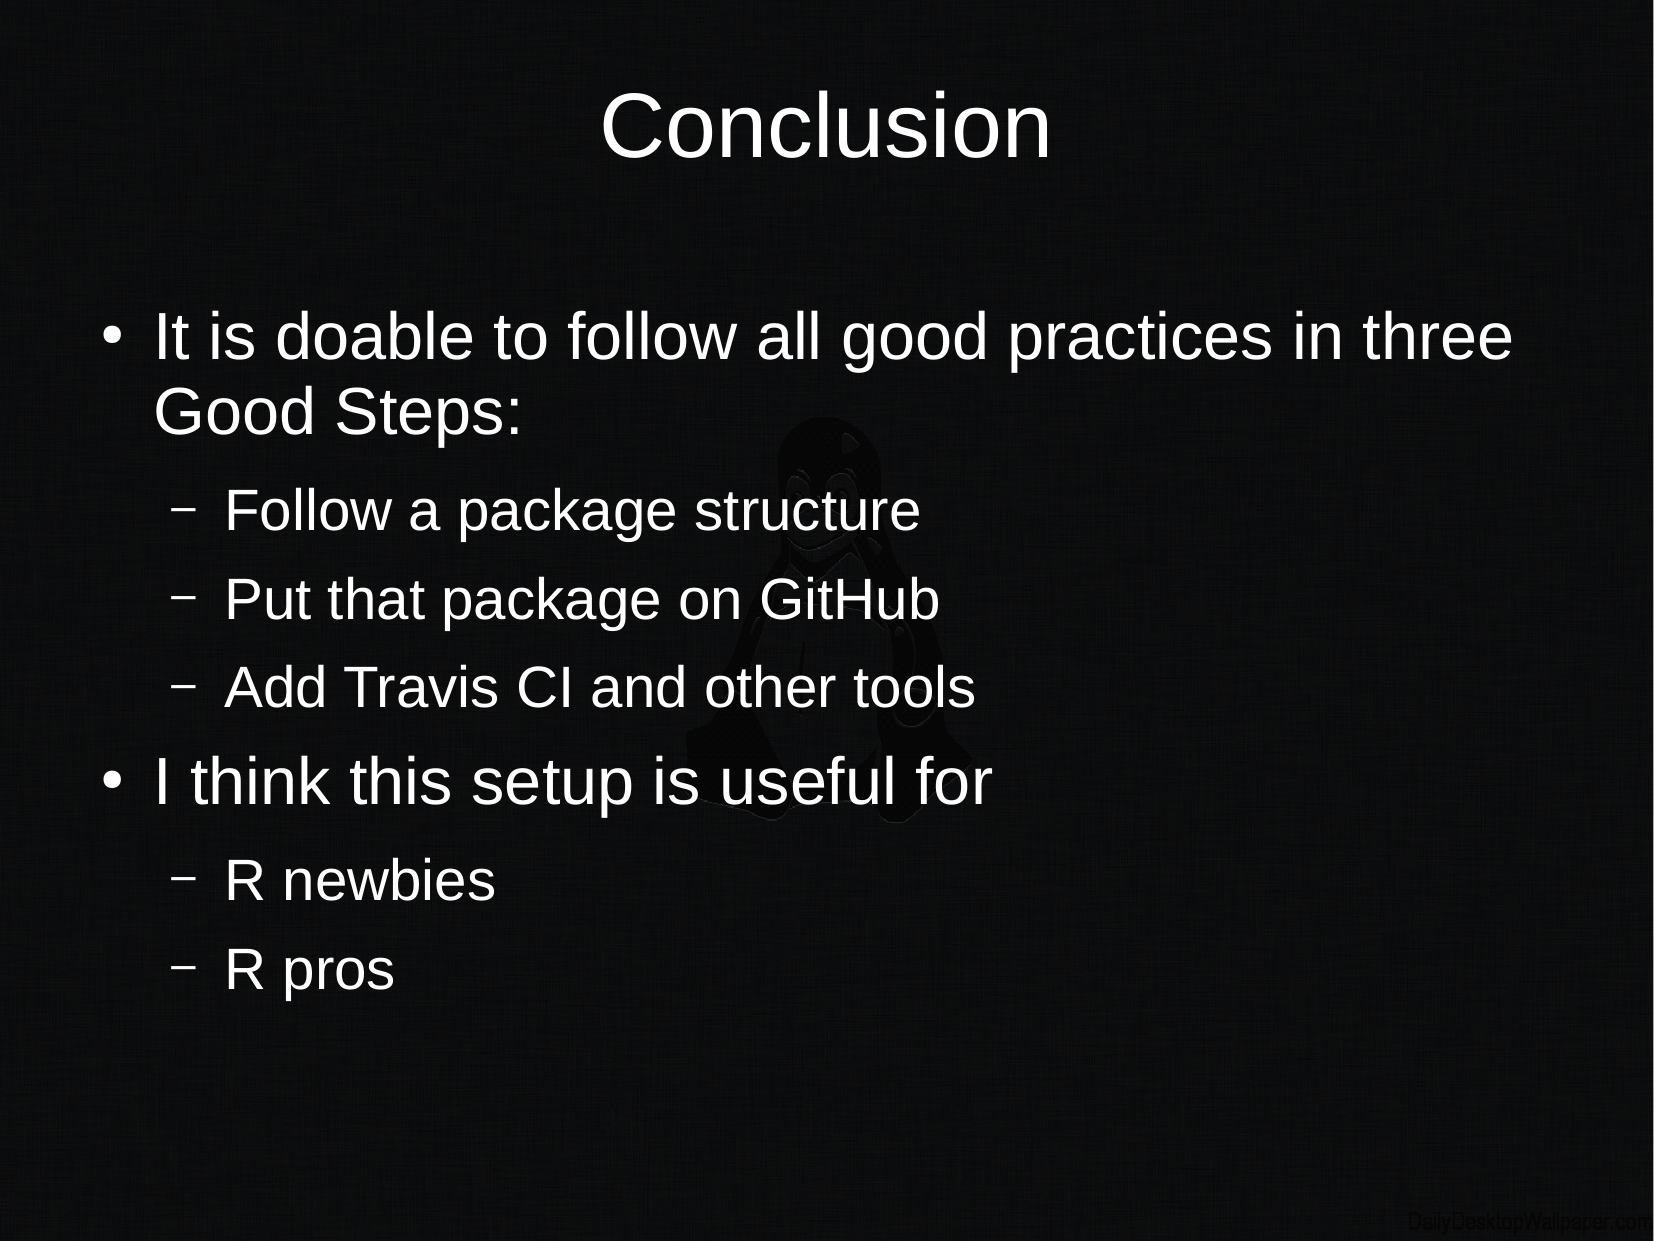

# Conclusion
It is doable to follow all good practices in three Good Steps:
Follow a package structure
Put that package on GitHub
Add Travis CI and other tools
I think this setup is useful for
R newbies
R pros